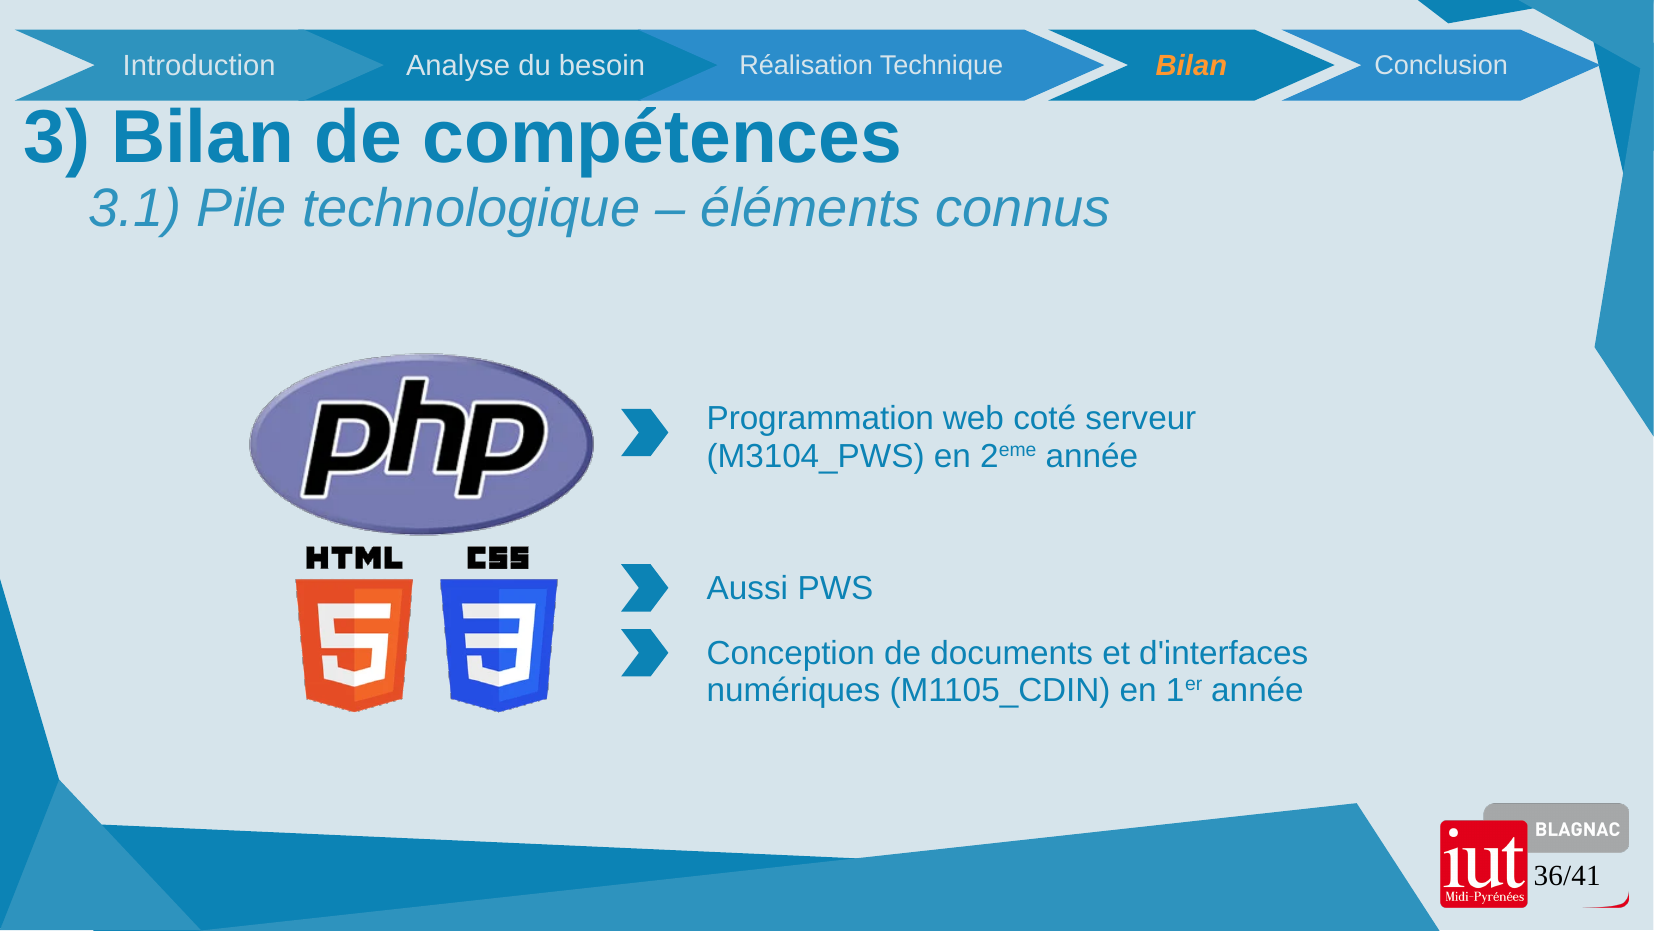

Bilan
Introduction
 Analyse du besoin
Réalisation Technique
Conclusion
# 3) Bilan de compétences
3.1) Pile technologique – éléments connus
Programmation web coté serveur (M3104_PWS) en 2eme année
Aussi PWS
Conception de documents et d'interfaces numériques (M1105_CDIN) en 1er année
36